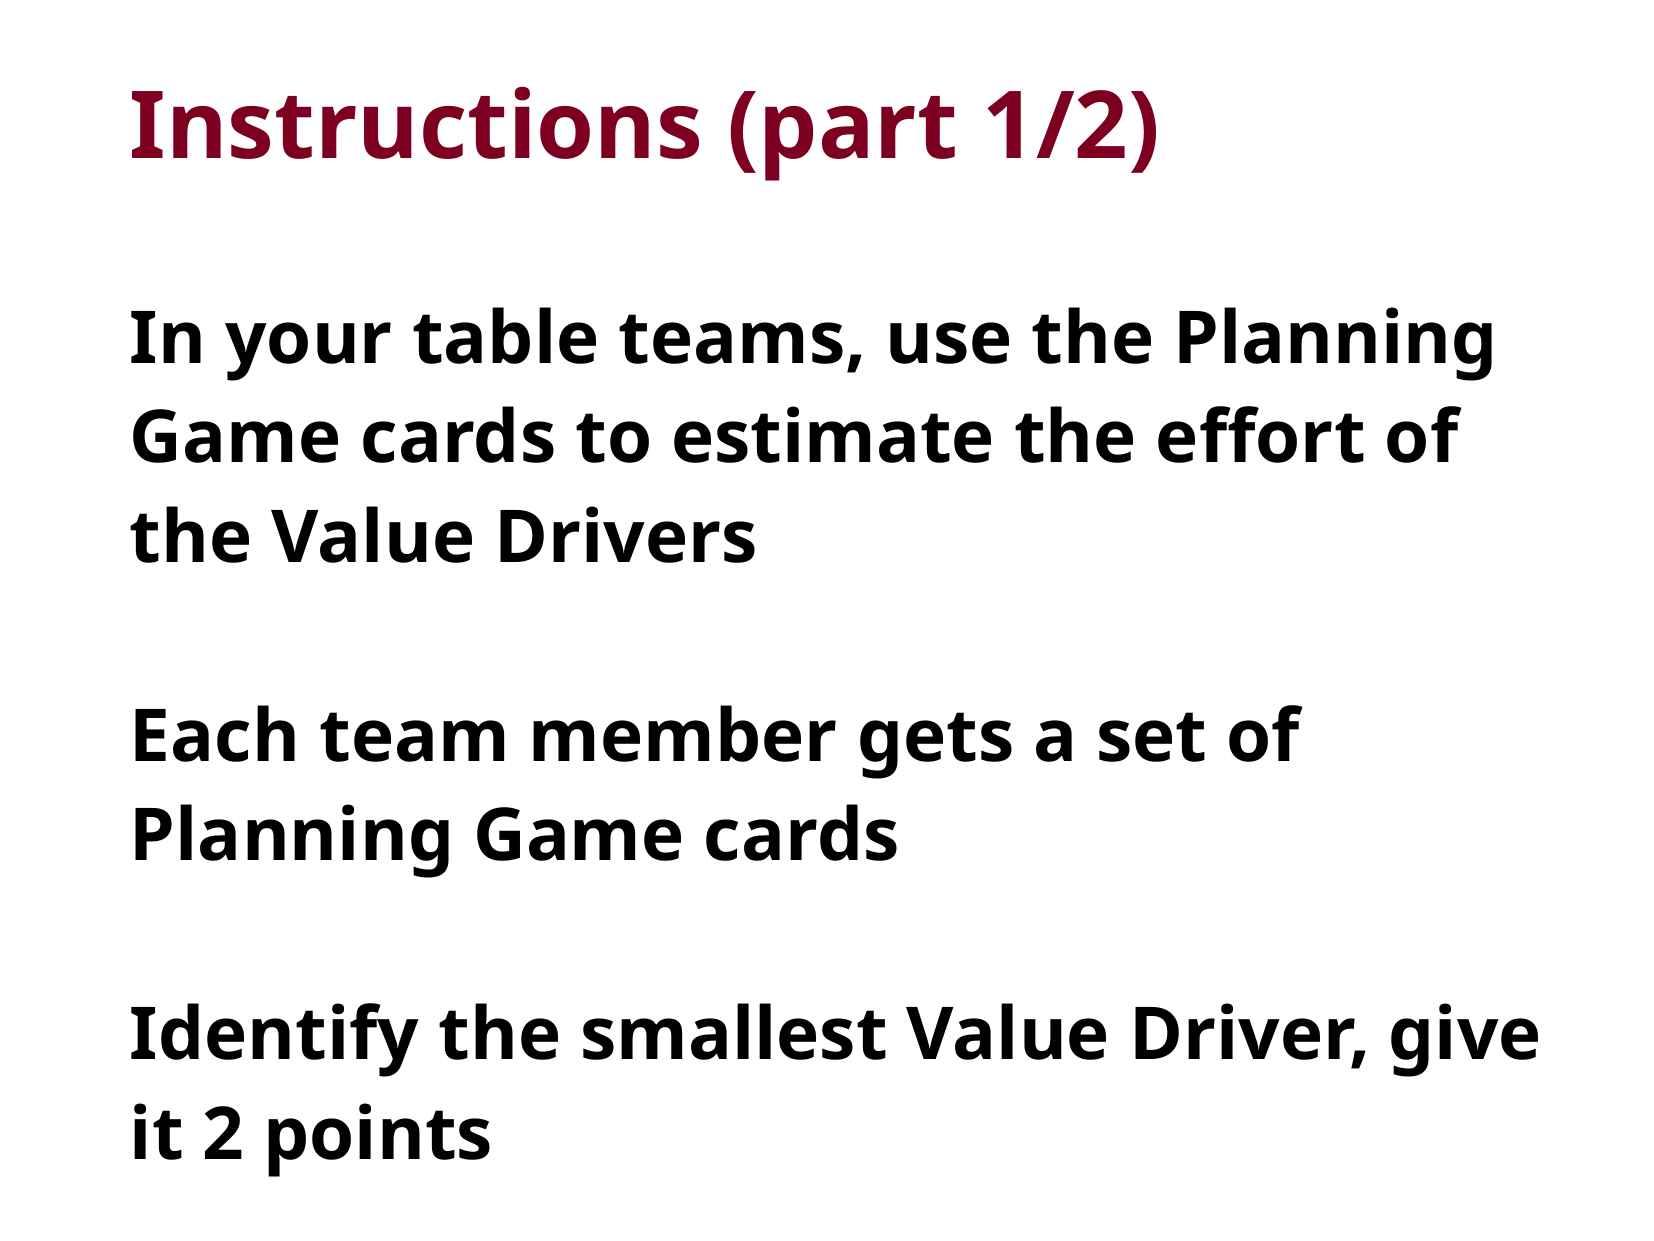

# Instructions (part 1/2) In your table teams, use the Planning Game cards to estimate the effort of the Value Drivers Each team member gets a set of Planning Game cards Identify the smallest Value Driver, give it 2 points